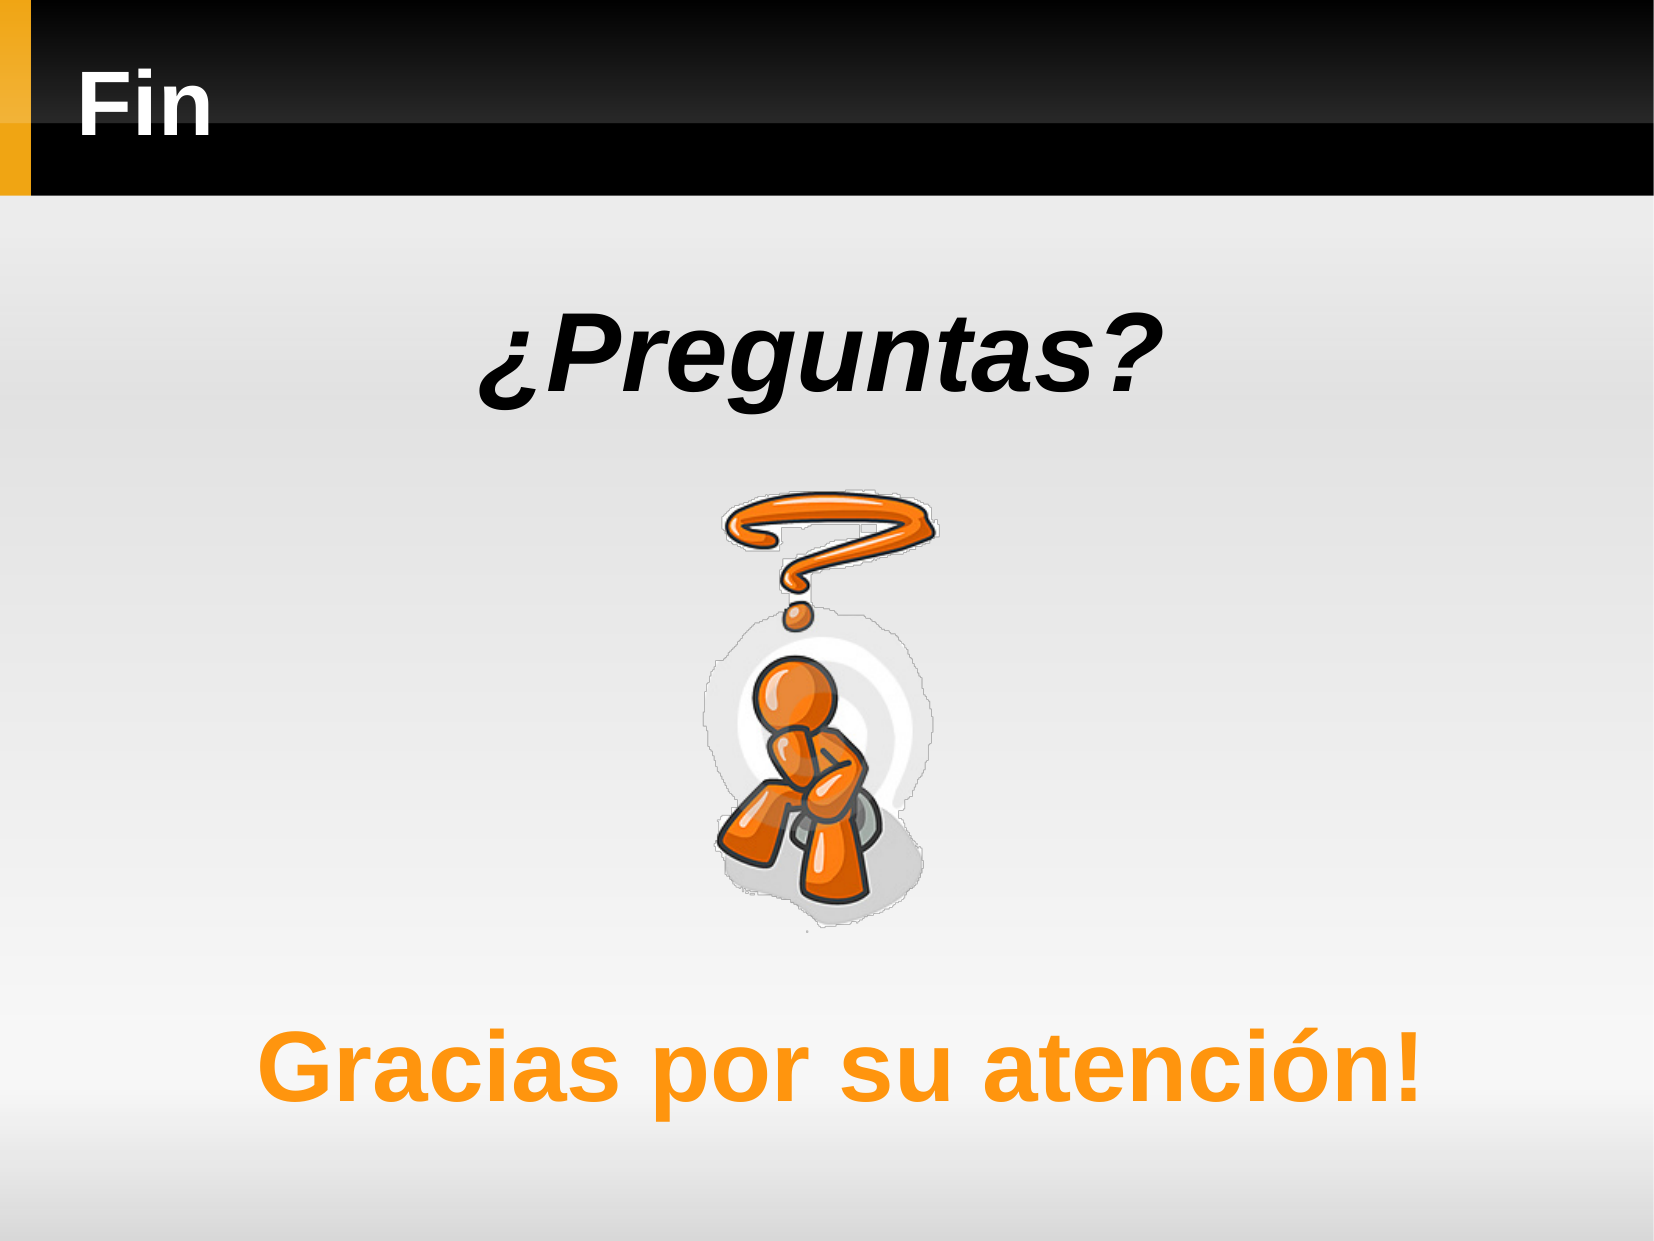

# Fin
¿Preguntas?
Gracias por su atención!